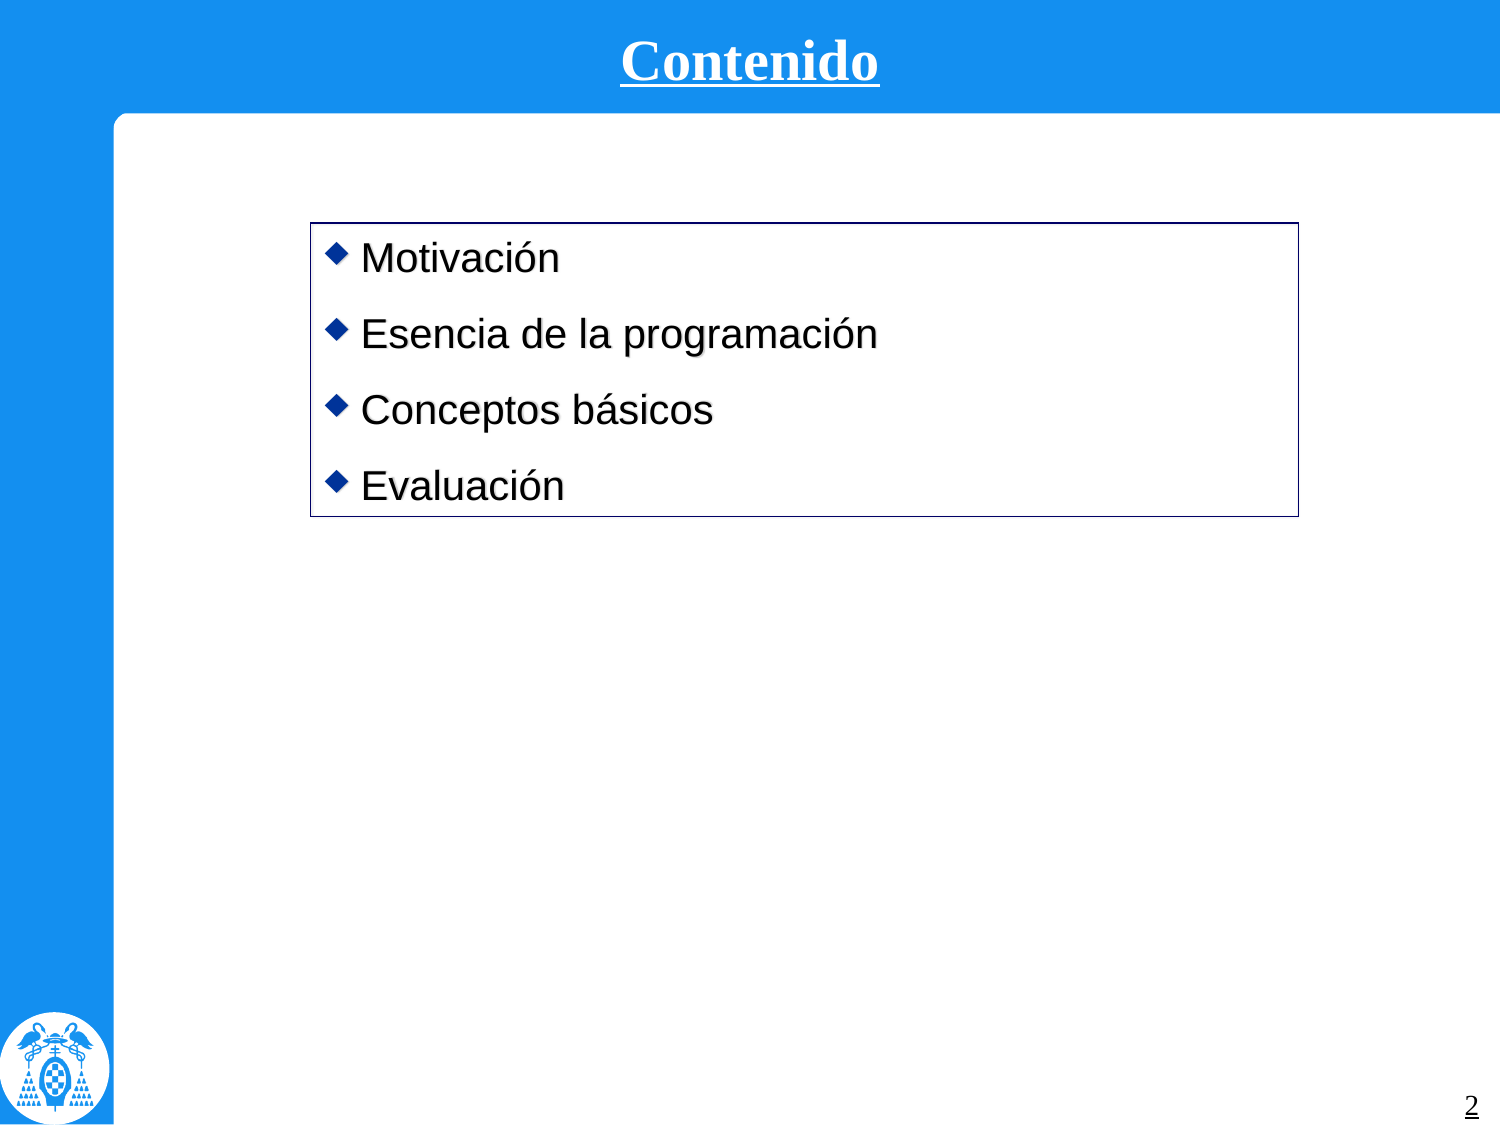

Contenido
 Motivación
 Esencia de la programación
 Conceptos básicos
 Evaluación